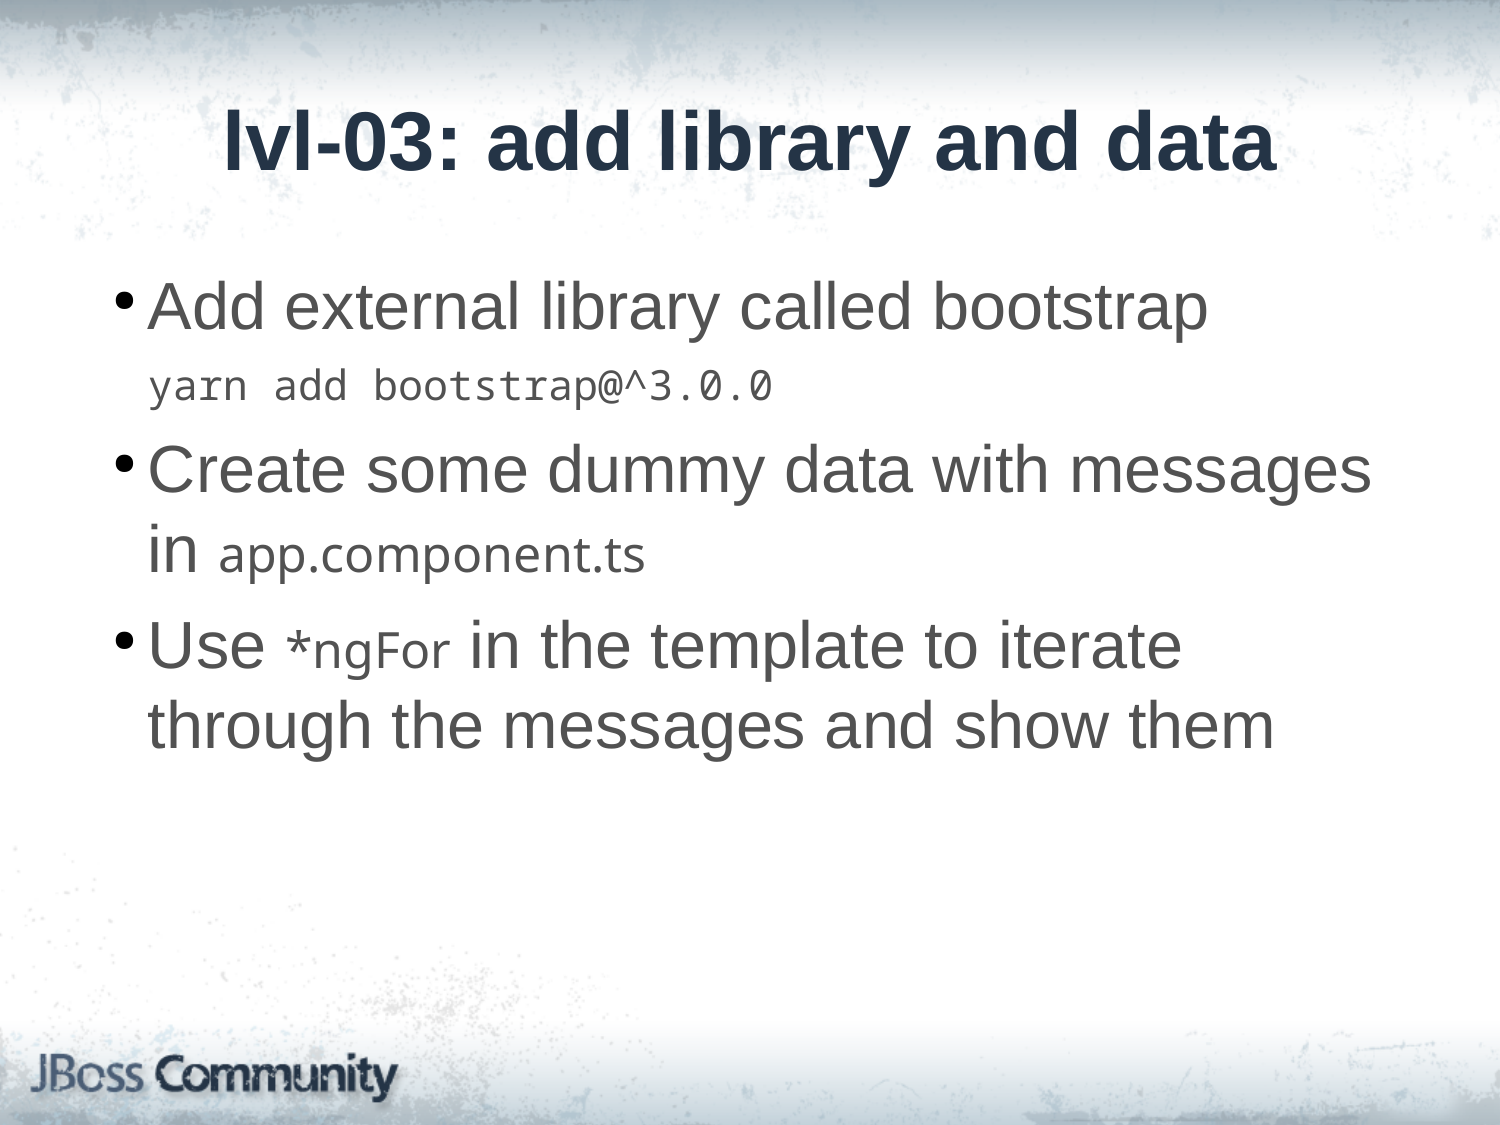

# lvl-03: add library and data
Add external library called bootstrap
yarn add bootstrap@^3.0.0
Create some dummy data with messages in app.component.ts
Use *ngFor in the template to iterate through the messages and show them